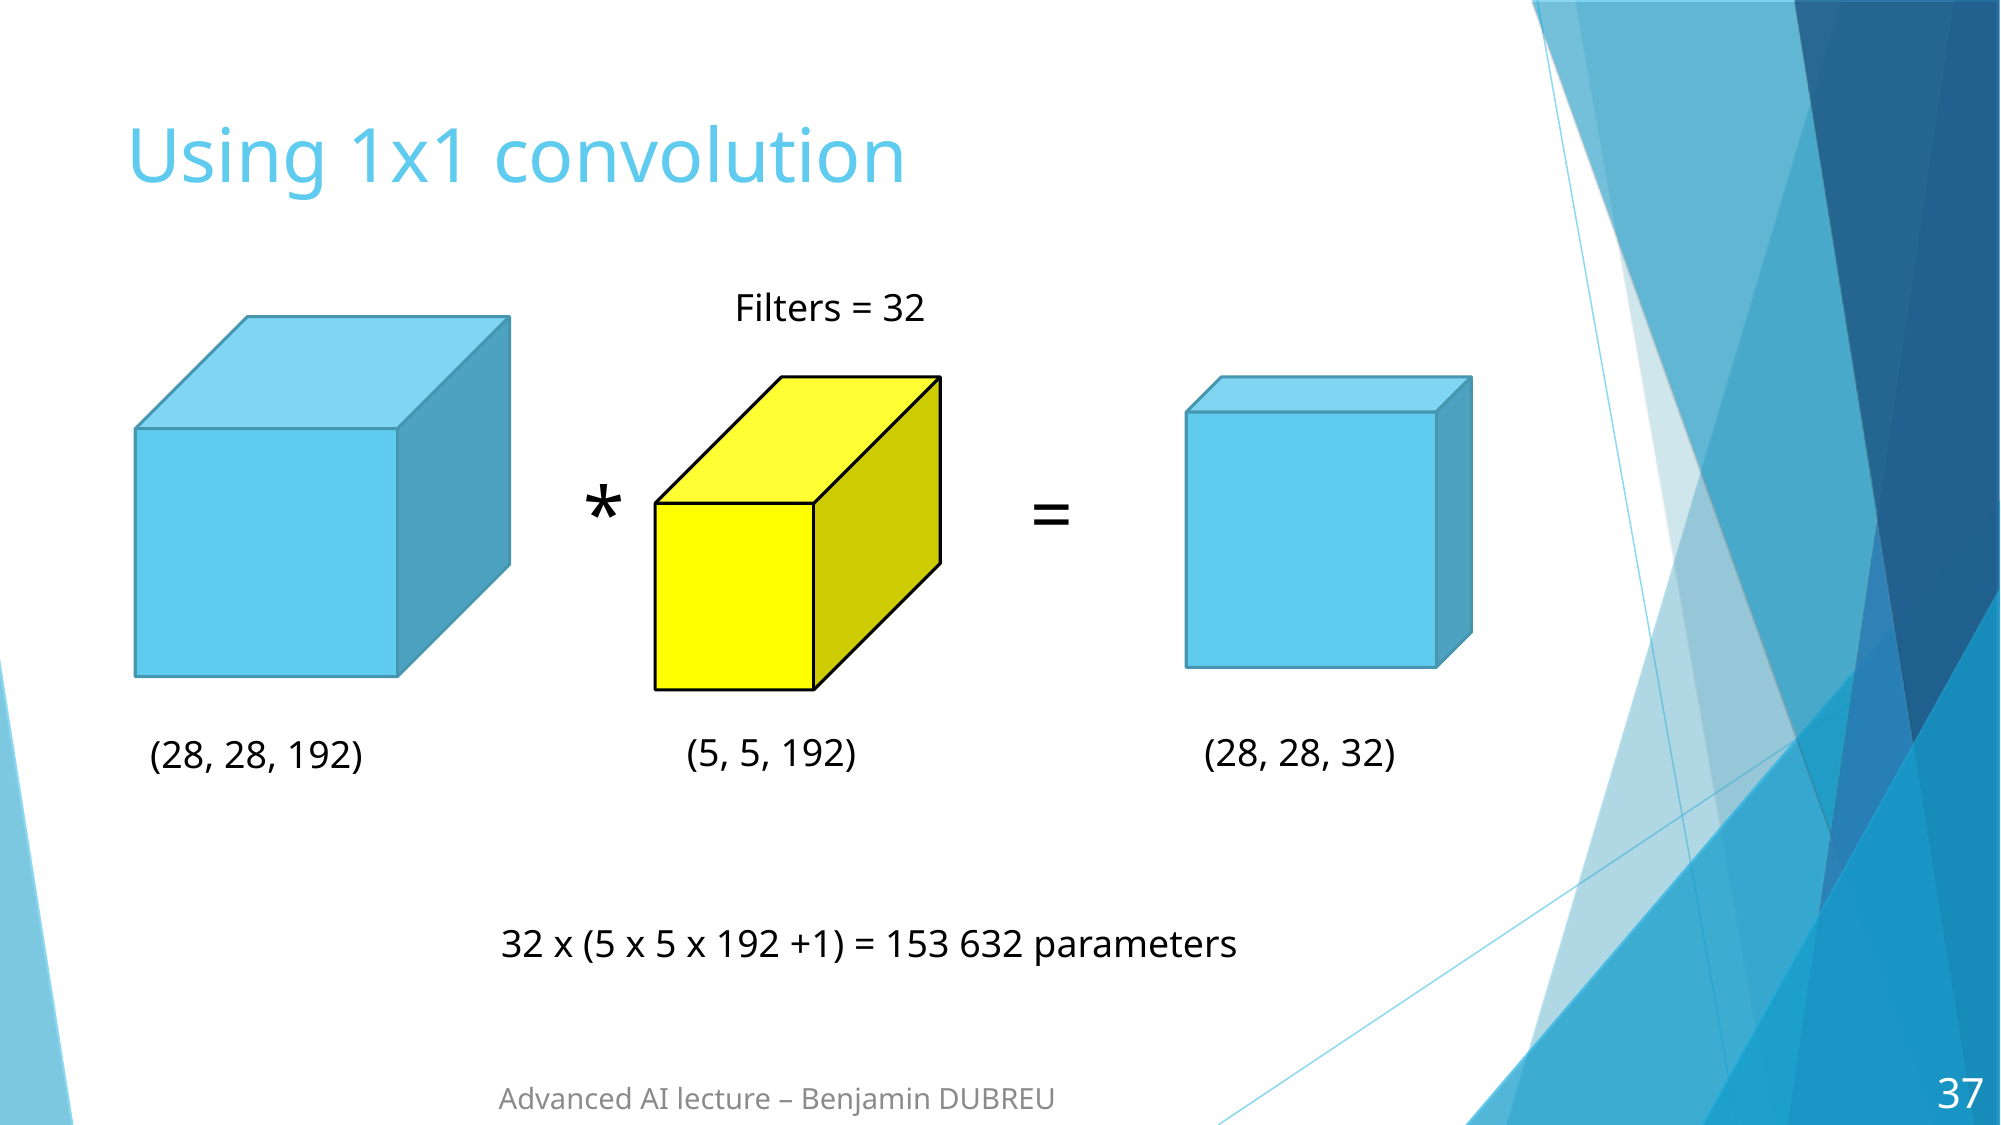

# Using 1x1 convolution
Filters = 32
*
=
(5, 5, 192)
(28, 28, 32)
(28, 28, 192)
32 x (5 x 5 x 192 +1) = 153 632 parameters
Advanced AI lecture – Benjamin DUBREU